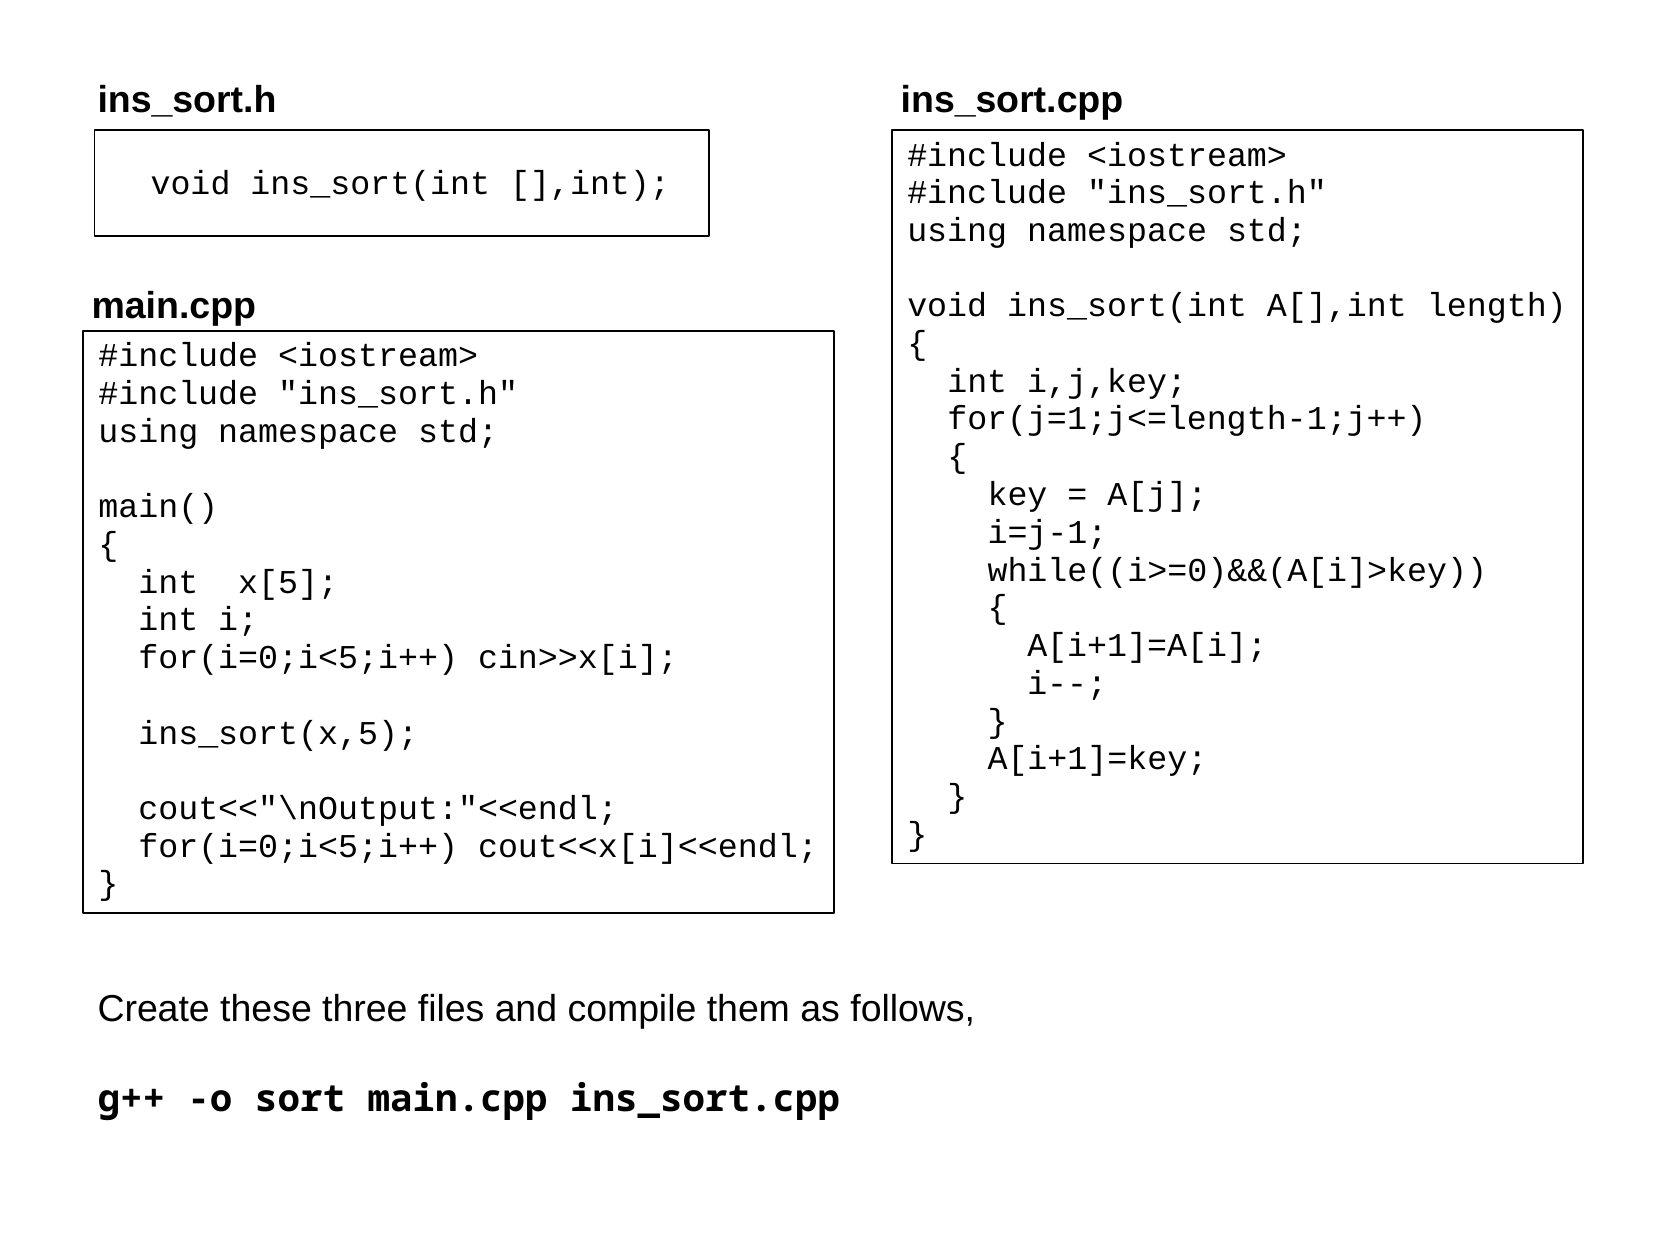

ins_sort.h
ins_sort.cpp
#include <iostream>
#include "ins_sort.h"
using namespace std;
void ins_sort(int A[],int length)
{
 int i,j,key;
 for(j=1;j<=length-1;j++)
 {
 key = A[j];
 i=j-1;
 while((i>=0)&&(A[i]>key))
 {
 A[i+1]=A[i];
 i--;
 }
 A[i+1]=key;
 }
}
void ins_sort(int [],int);
main.cpp
#include <iostream>
#include "ins_sort.h"
using namespace std;
main()
{
 int x[5];
 int i;
 for(i=0;i<5;i++) cin>>x[i];
 ins_sort(x,5);
 cout<<"\nOutput:"<<endl;
 for(i=0;i<5;i++) cout<<x[i]<<endl;
}
Create these three files and compile them as follows,
g++ -o sort main.cpp ins_sort.cpp